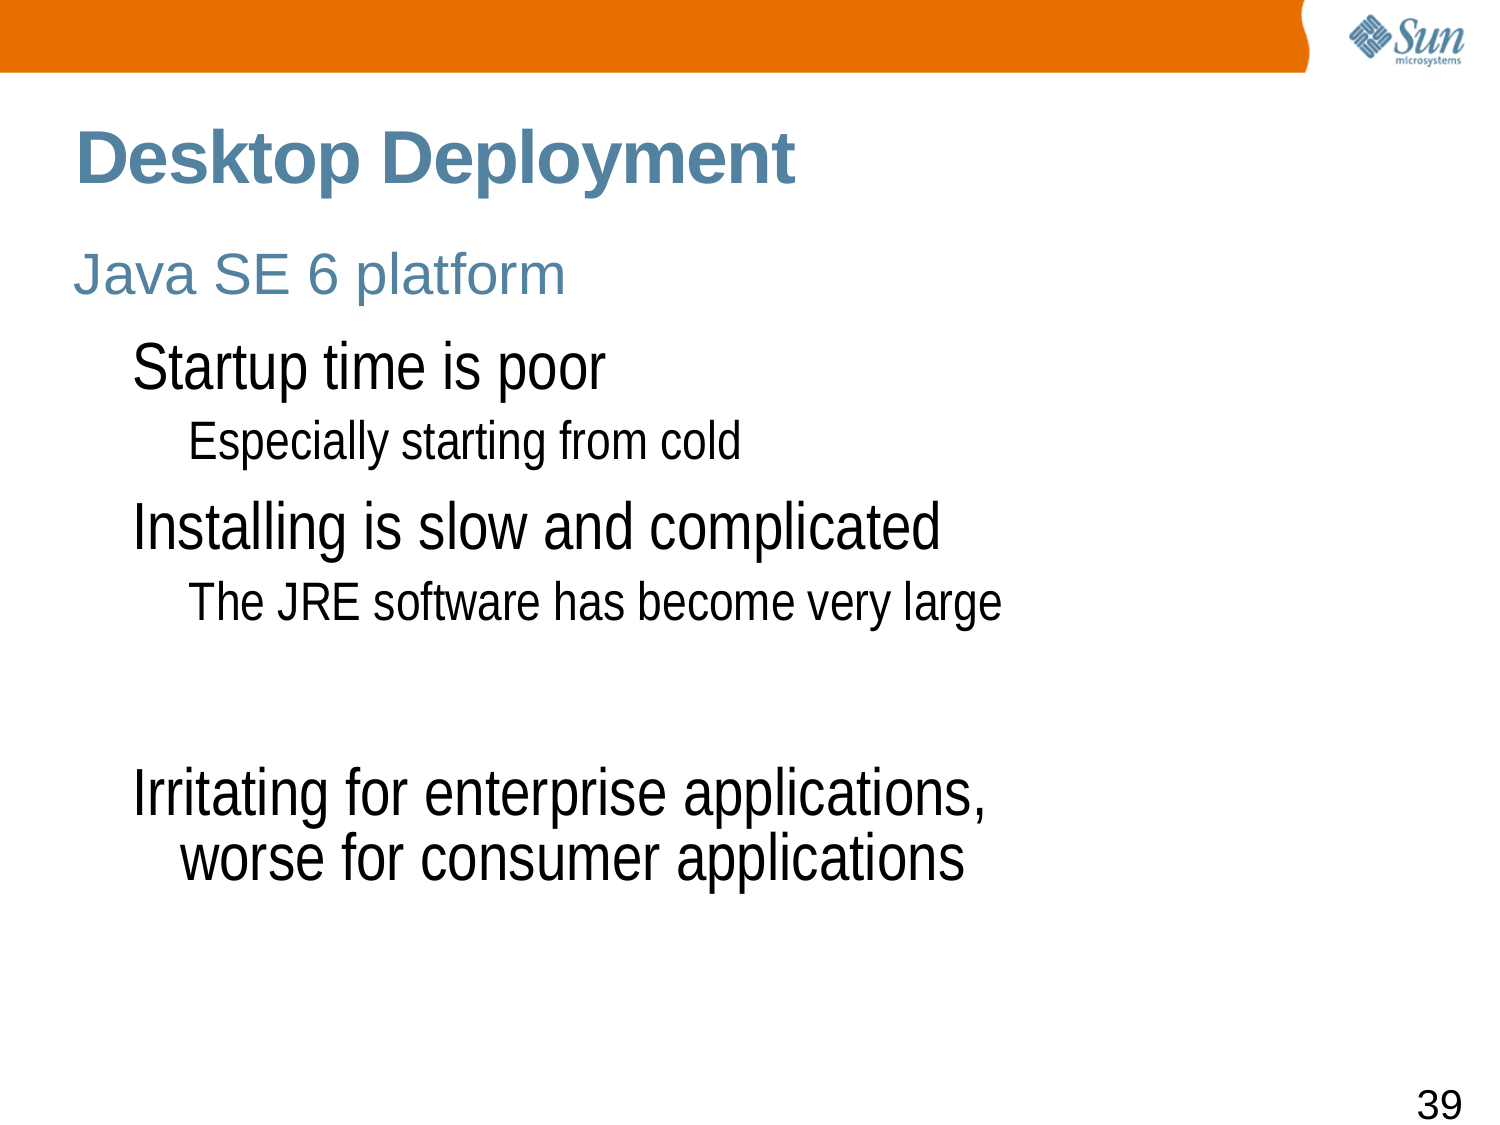

# Desktop Deployment
Java SE 6 platform
Startup time is poor
Especially starting from cold
Installing is slow and complicated
The JRE software has become very large
Irritating for enterprise applications,
worse for consumer applications